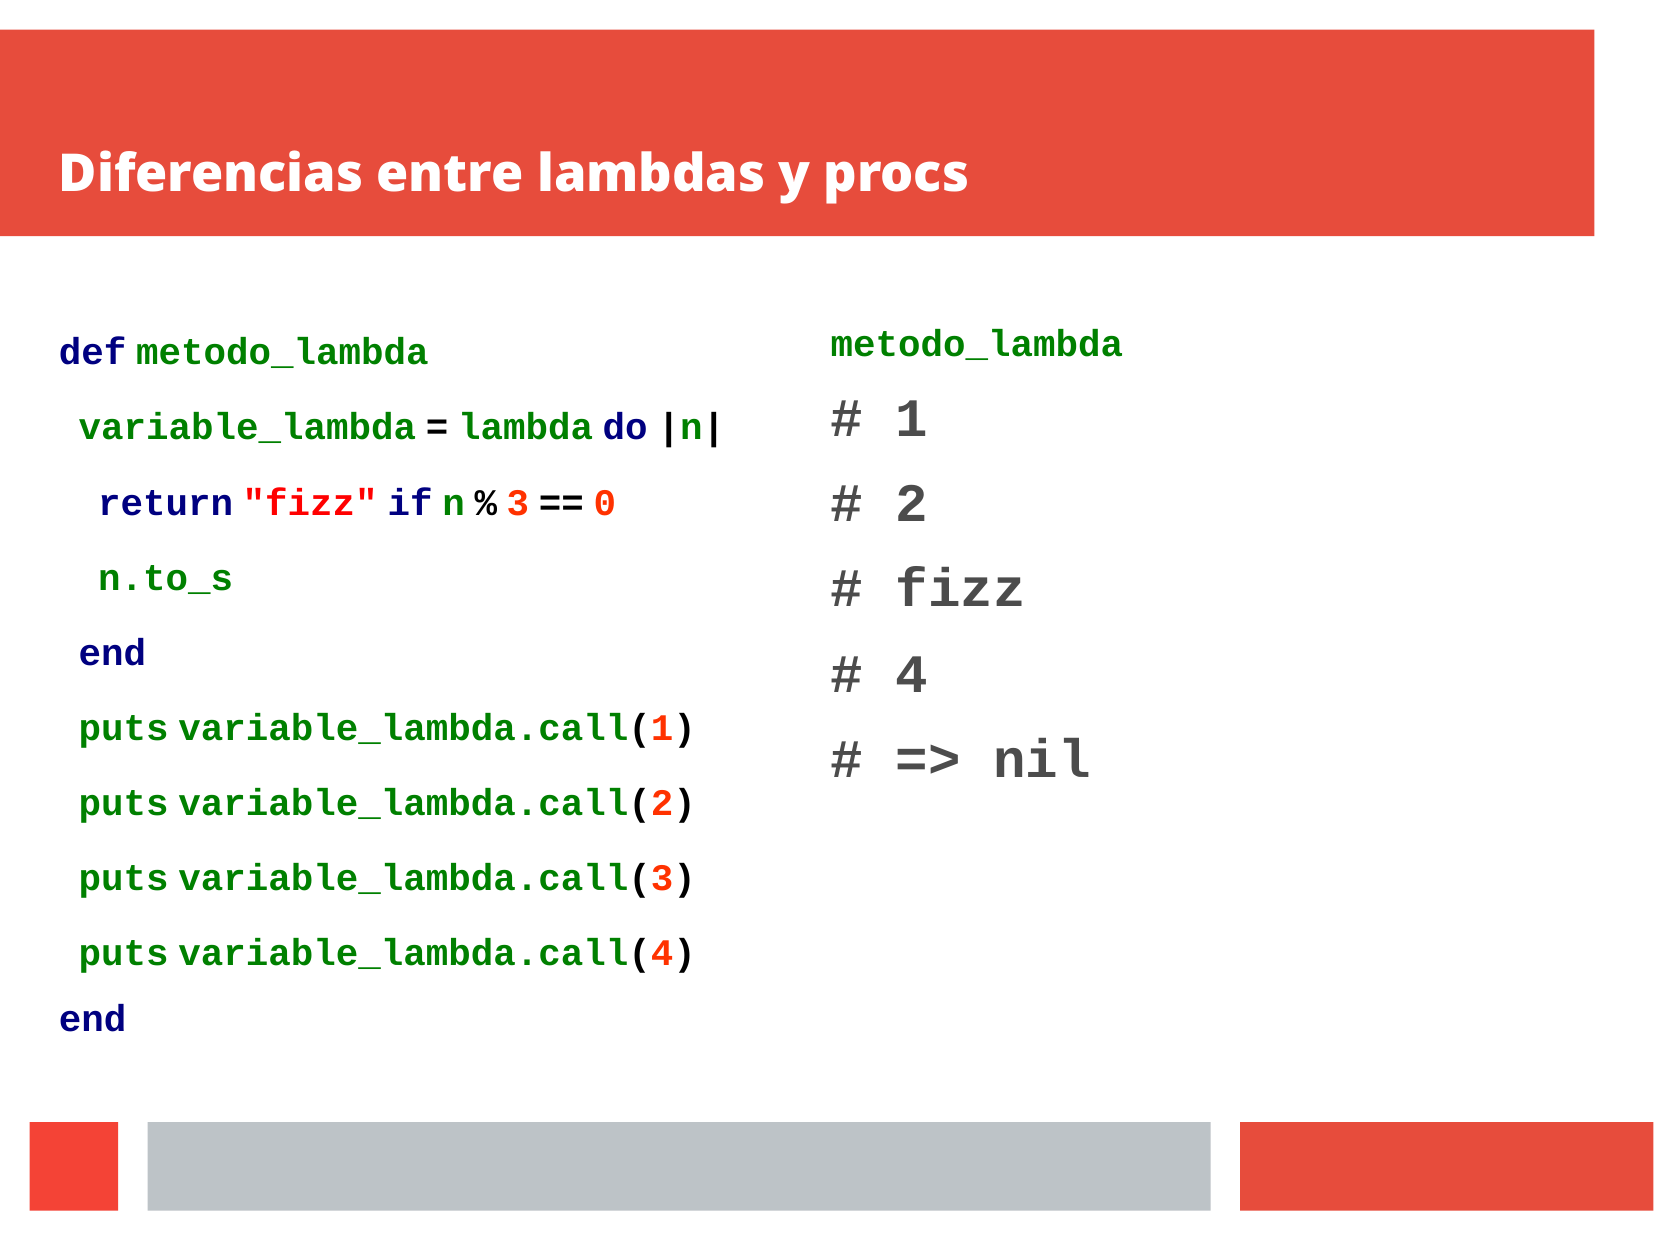

# Diferencias entre lambdas y procs
def metodo_lambda
 variable_lambda = lambda do |n|
 return "fizz" if n % 3 == 0
 n.to_s
 end
 puts variable_lambda.call(1)
 puts variable_lambda.call(2)
 puts variable_lambda.call(3)
 puts variable_lambda.call(4)
end
metodo_lambda
# 1
# 2
# fizz
# 4
# => nil